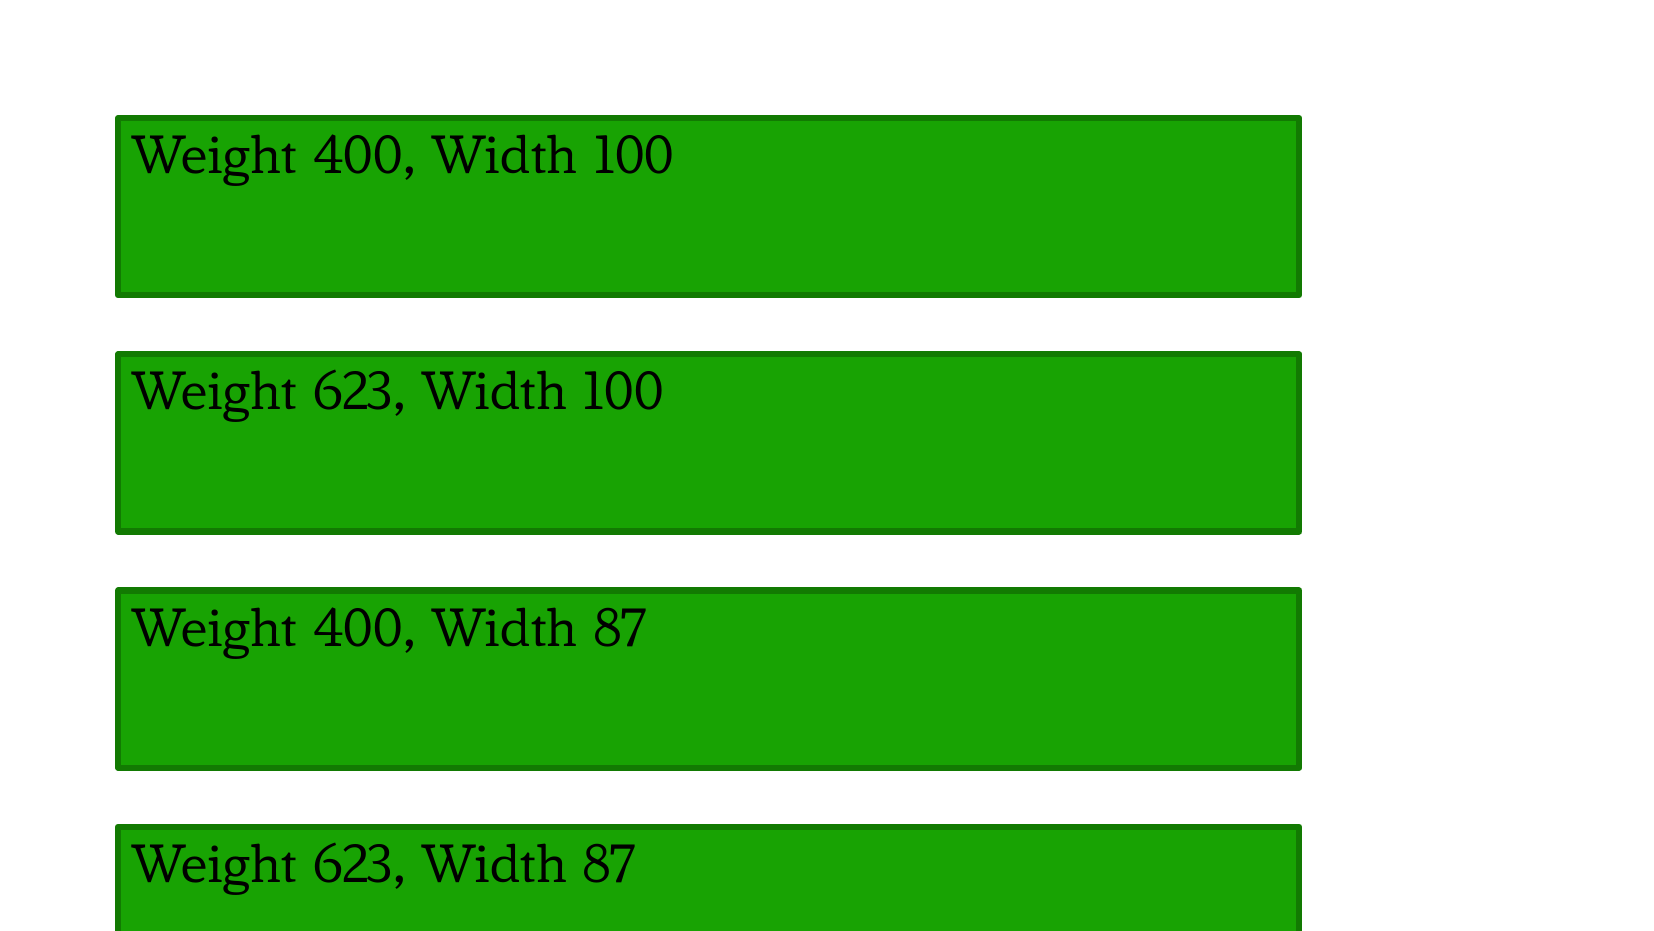

Weight 400, Width 100
Weight 623, Width 100
Weight 400, Width 87
Weight 623, Width 87